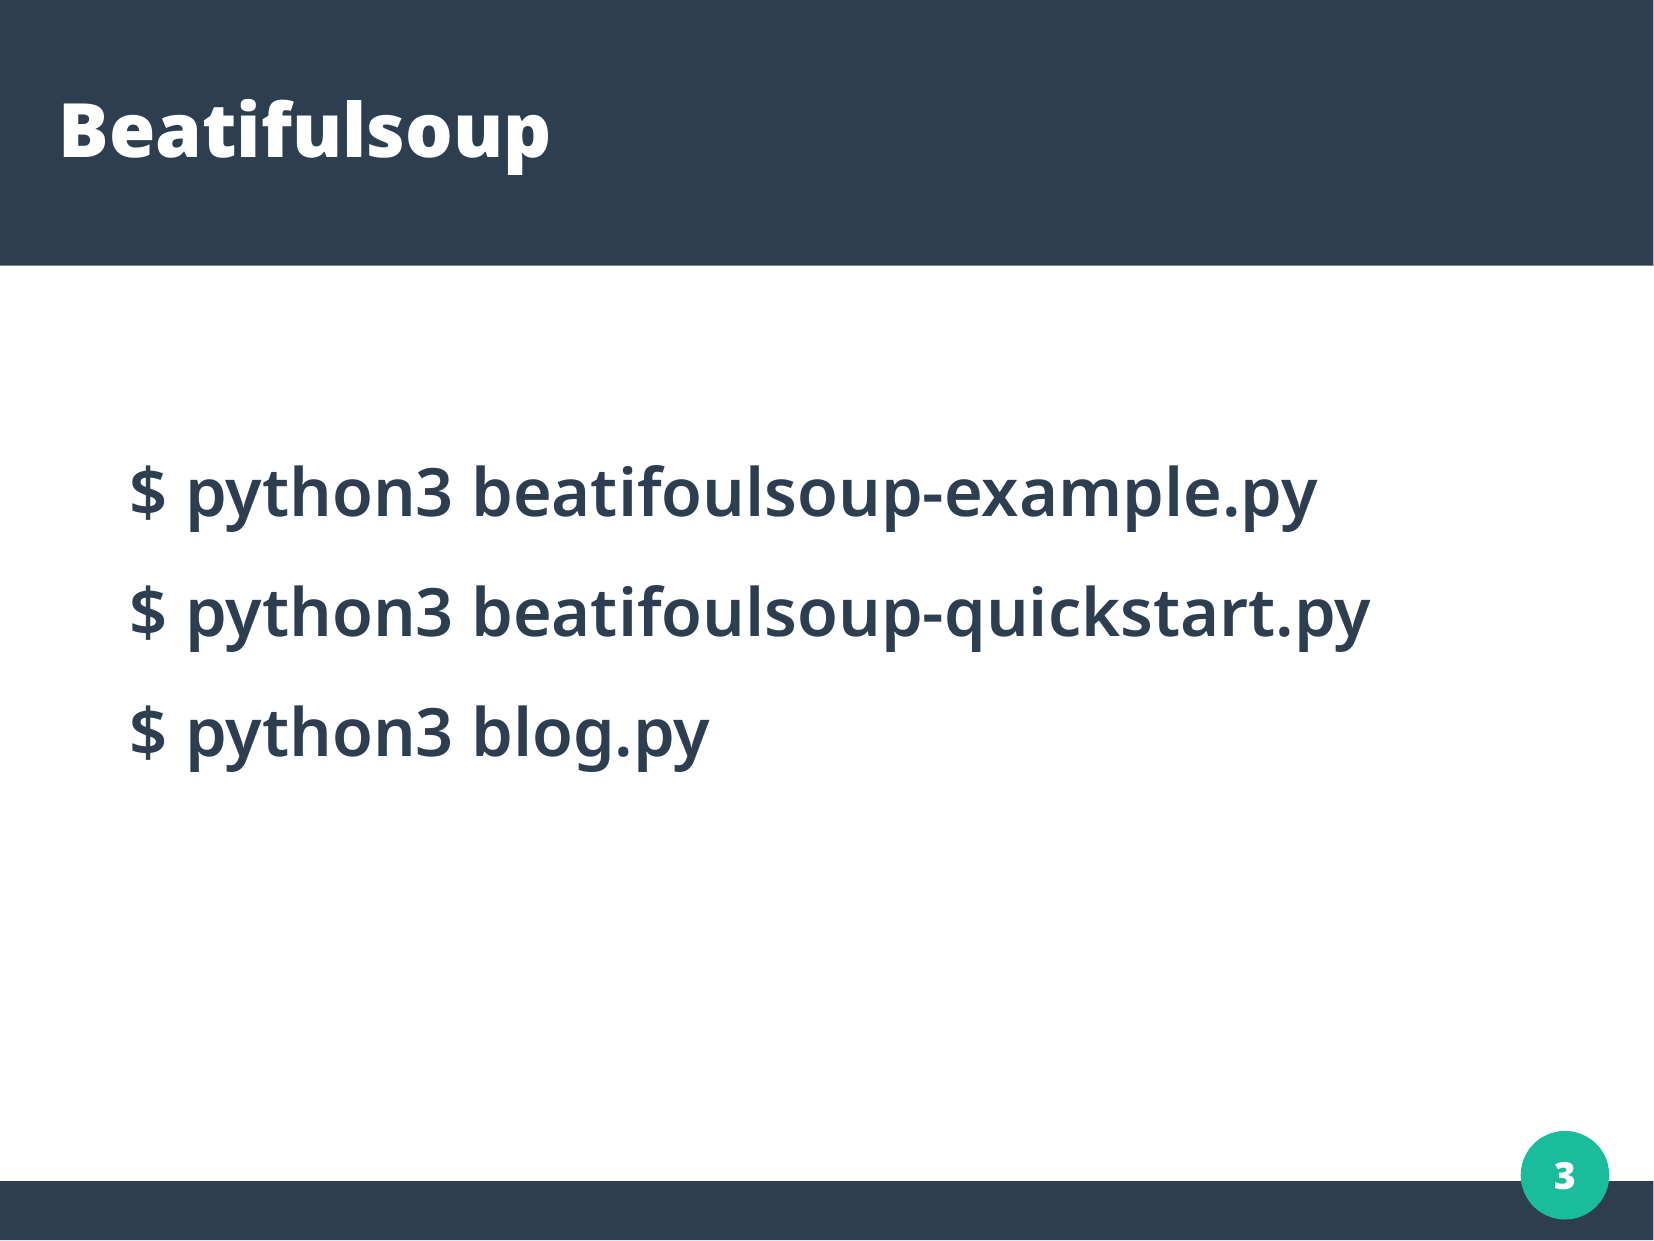

# Beatifulsoup
$ python3 beatifoulsoup-example.py
$ python3 beatifoulsoup-quickstart.py
$ python3 blog.py
3